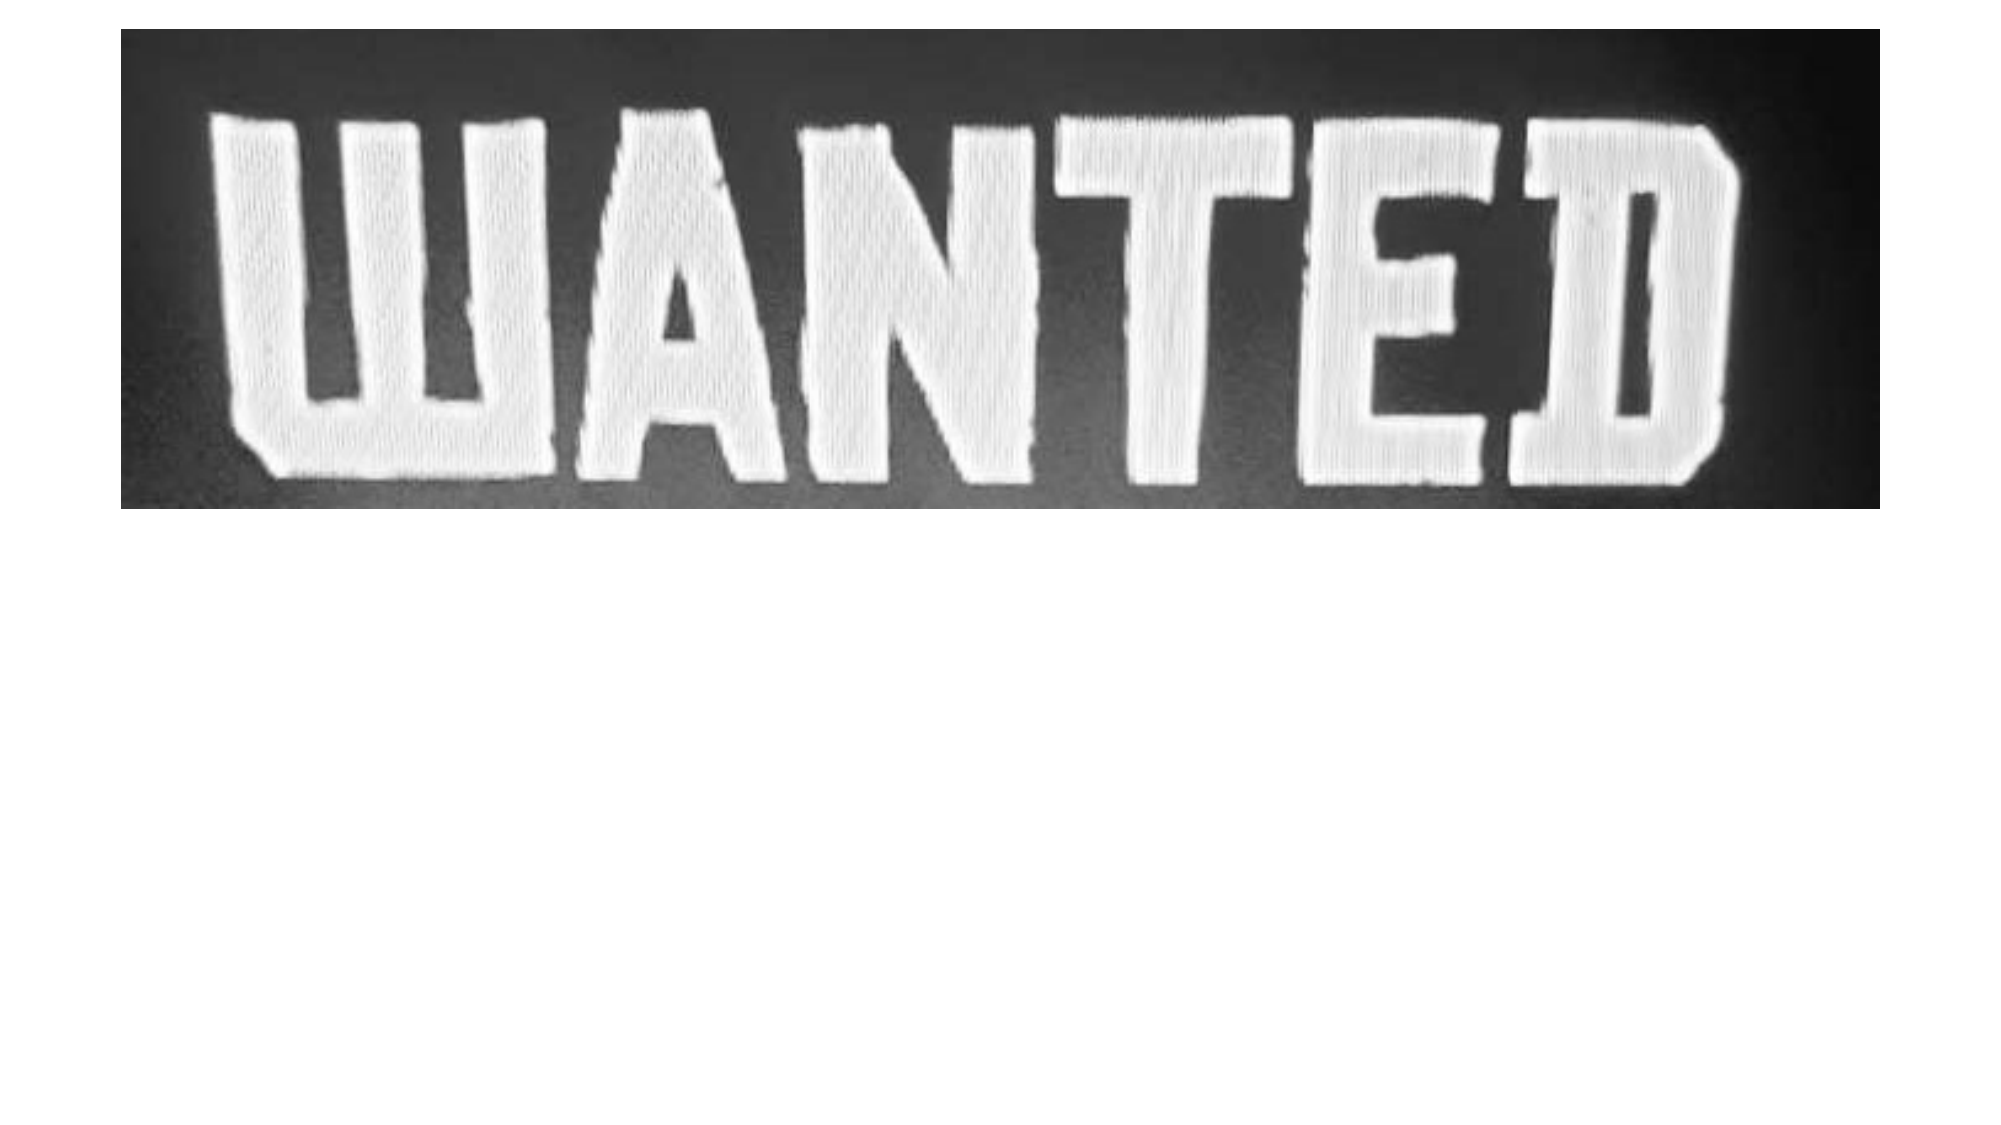

# Zapobieganie fałszywym zgłoszeniom
Program uwzględnia tylko i wyłącznie kilkukrotne zgłoszenia z różnych urządzeń, aby unikać fałszywych zgłoszeń. Użytkownicy muszą być zarejestrowani w aplikacji i podać dane, takie jak:
imię i nazwisko,
miejsce zamieszkania,
adres e-mail,
aby aplikacja mogła zablokować użytkownika oraz zgłosić przestępstwo za wywołanie fałszywego alarmu.